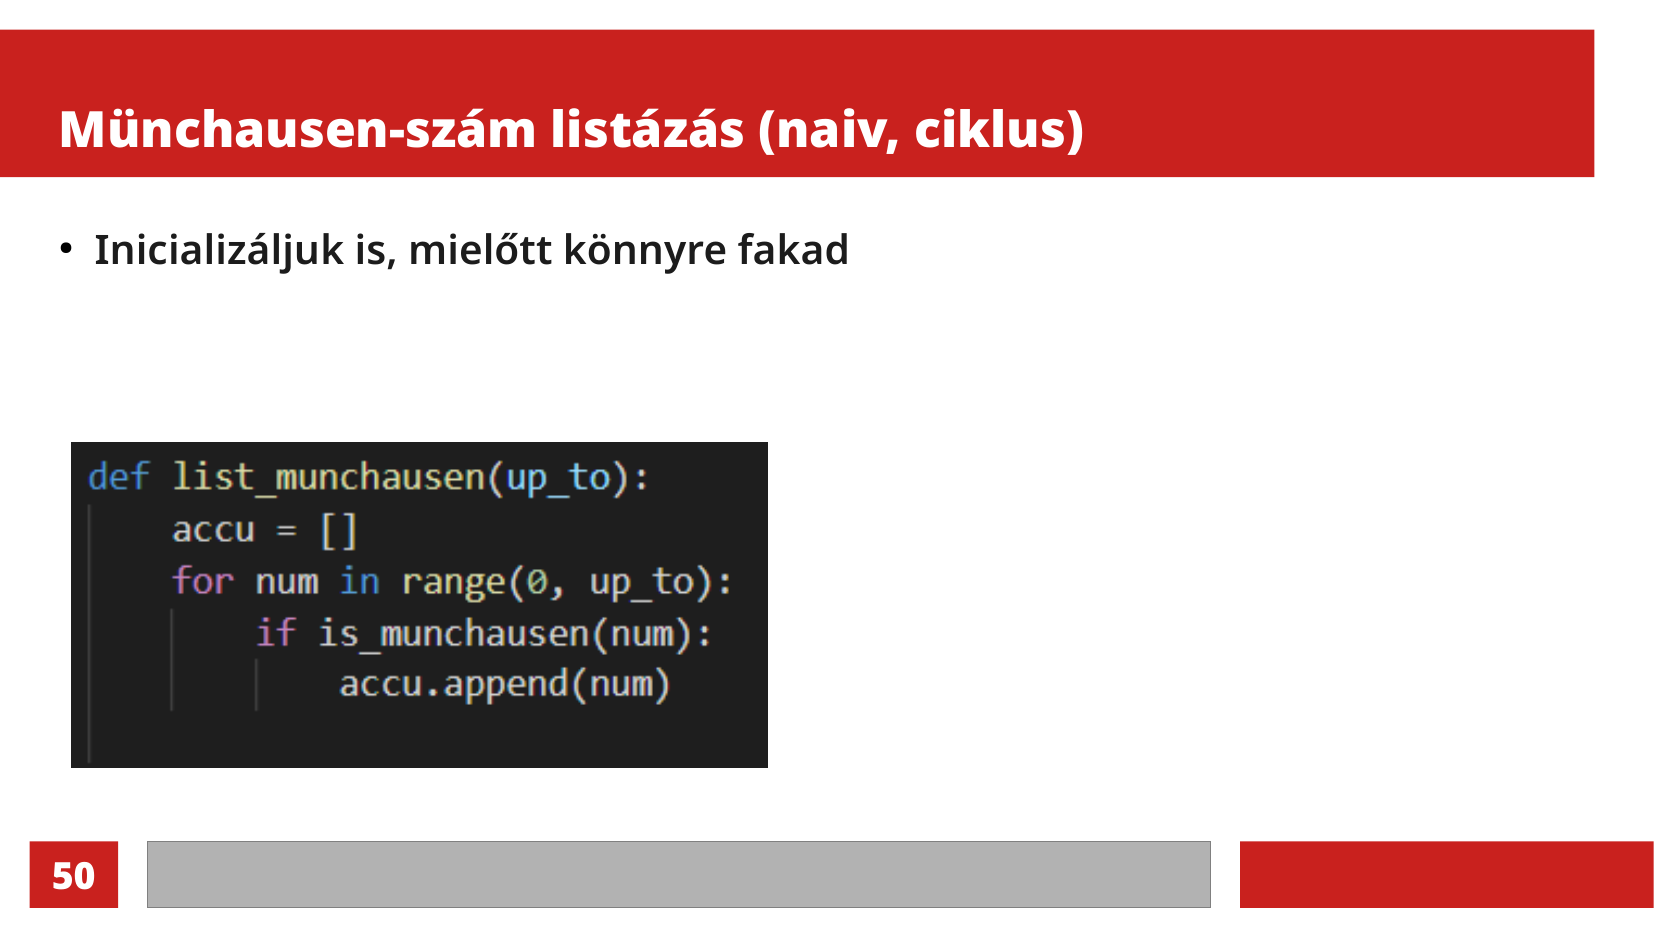

# Münchausen-szám listázás (naiv, ciklus)
Inicializáljuk is, mielőtt könnyre fakad
50